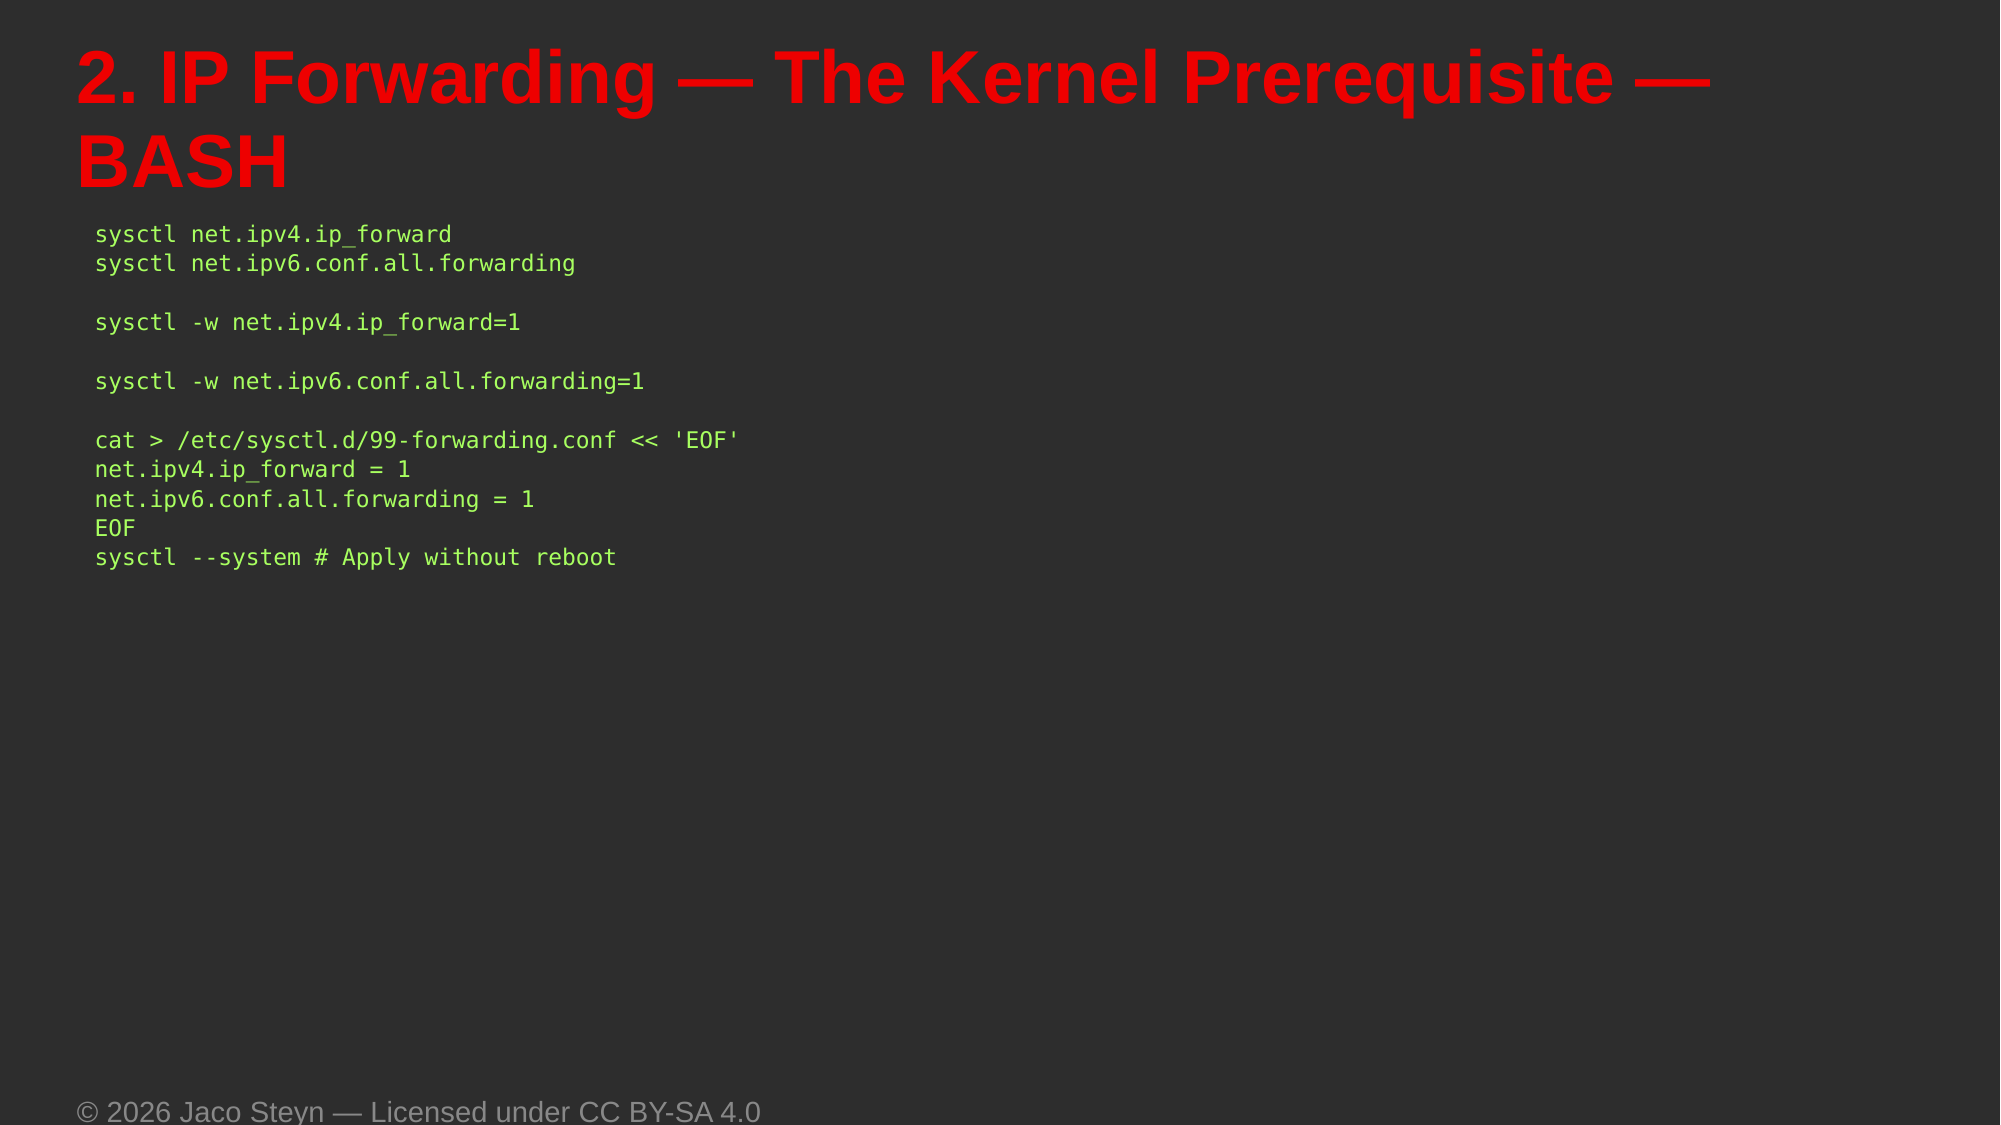

2. IP Forwarding — The Kernel Prerequisite — BASH
sysctl net.ipv4.ip_forward
sysctl net.ipv6.conf.all.forwarding
sysctl -w net.ipv4.ip_forward=1
sysctl -w net.ipv6.conf.all.forwarding=1
cat > /etc/sysctl.d/99-forwarding.conf << 'EOF'
net.ipv4.ip_forward = 1
net.ipv6.conf.all.forwarding = 1
EOF
sysctl --system # Apply without reboot
© 2026 Jaco Steyn — Licensed under CC BY-SA 4.0